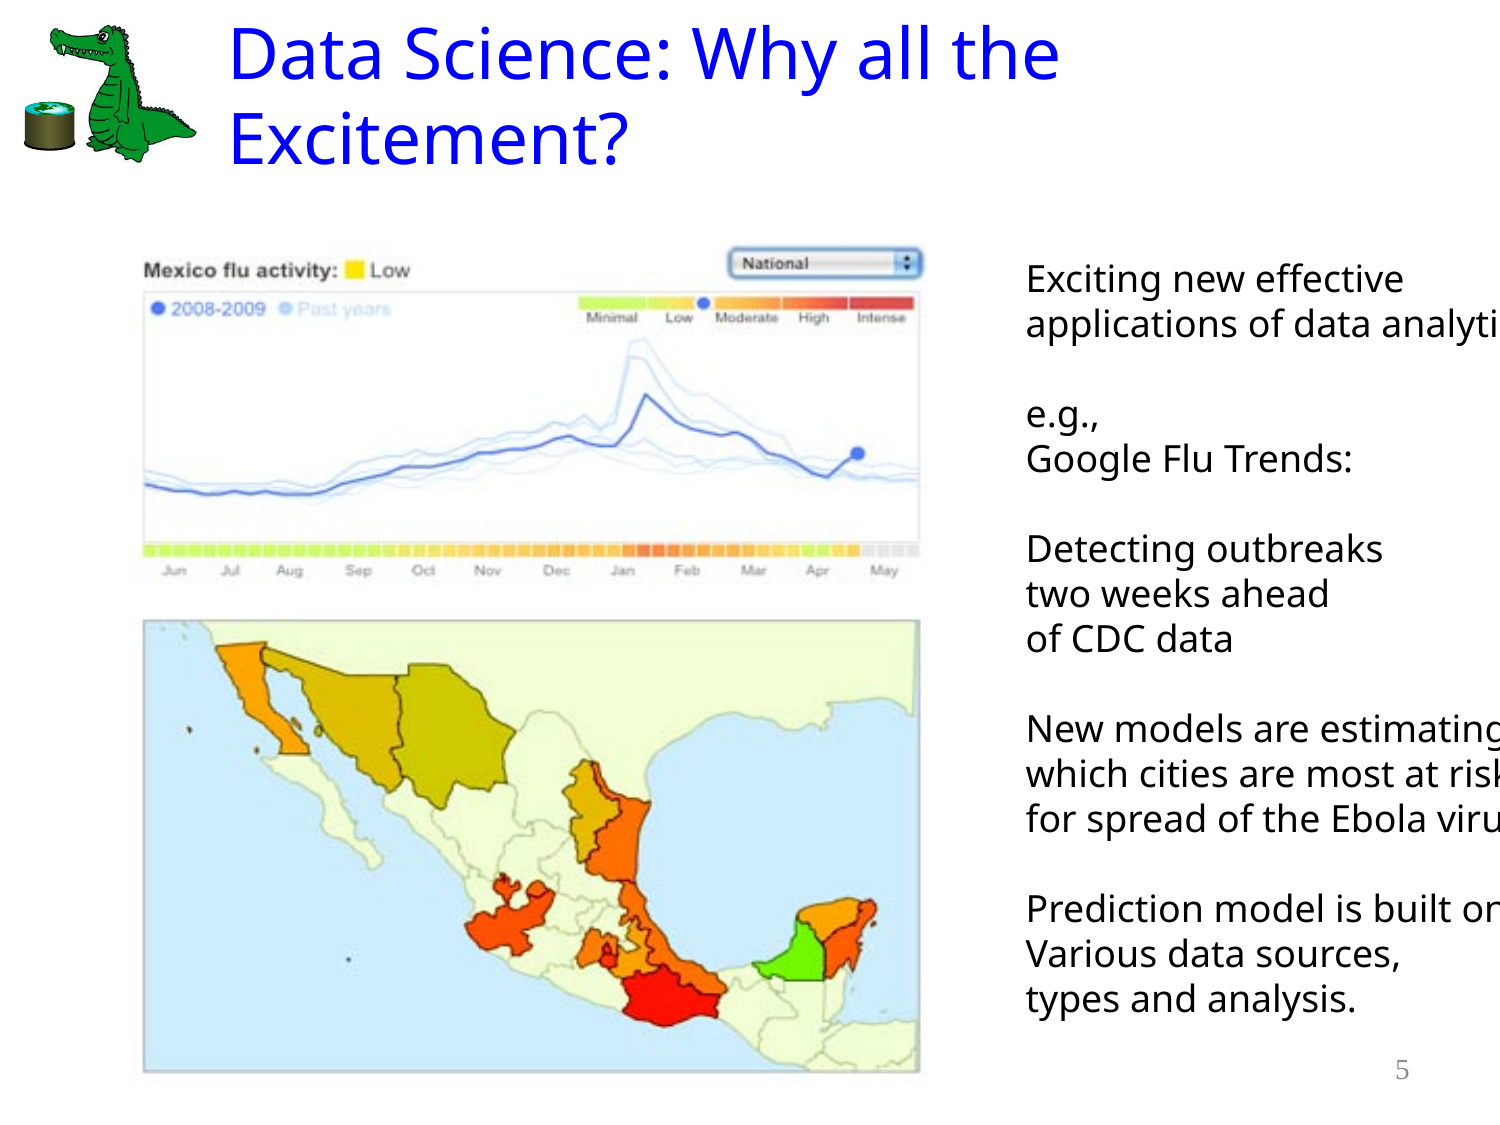

# Data Science: Why all the Excitement?
Exciting new effective
applications of data analytics
e.g.,
Google Flu Trends:
Detecting outbreaks
two weeks ahead
of CDC data
New models are estimating
which cities are most at risk
for spread of the Ebola virus.
Prediction model is built on
Various data sources,
types and analysis.